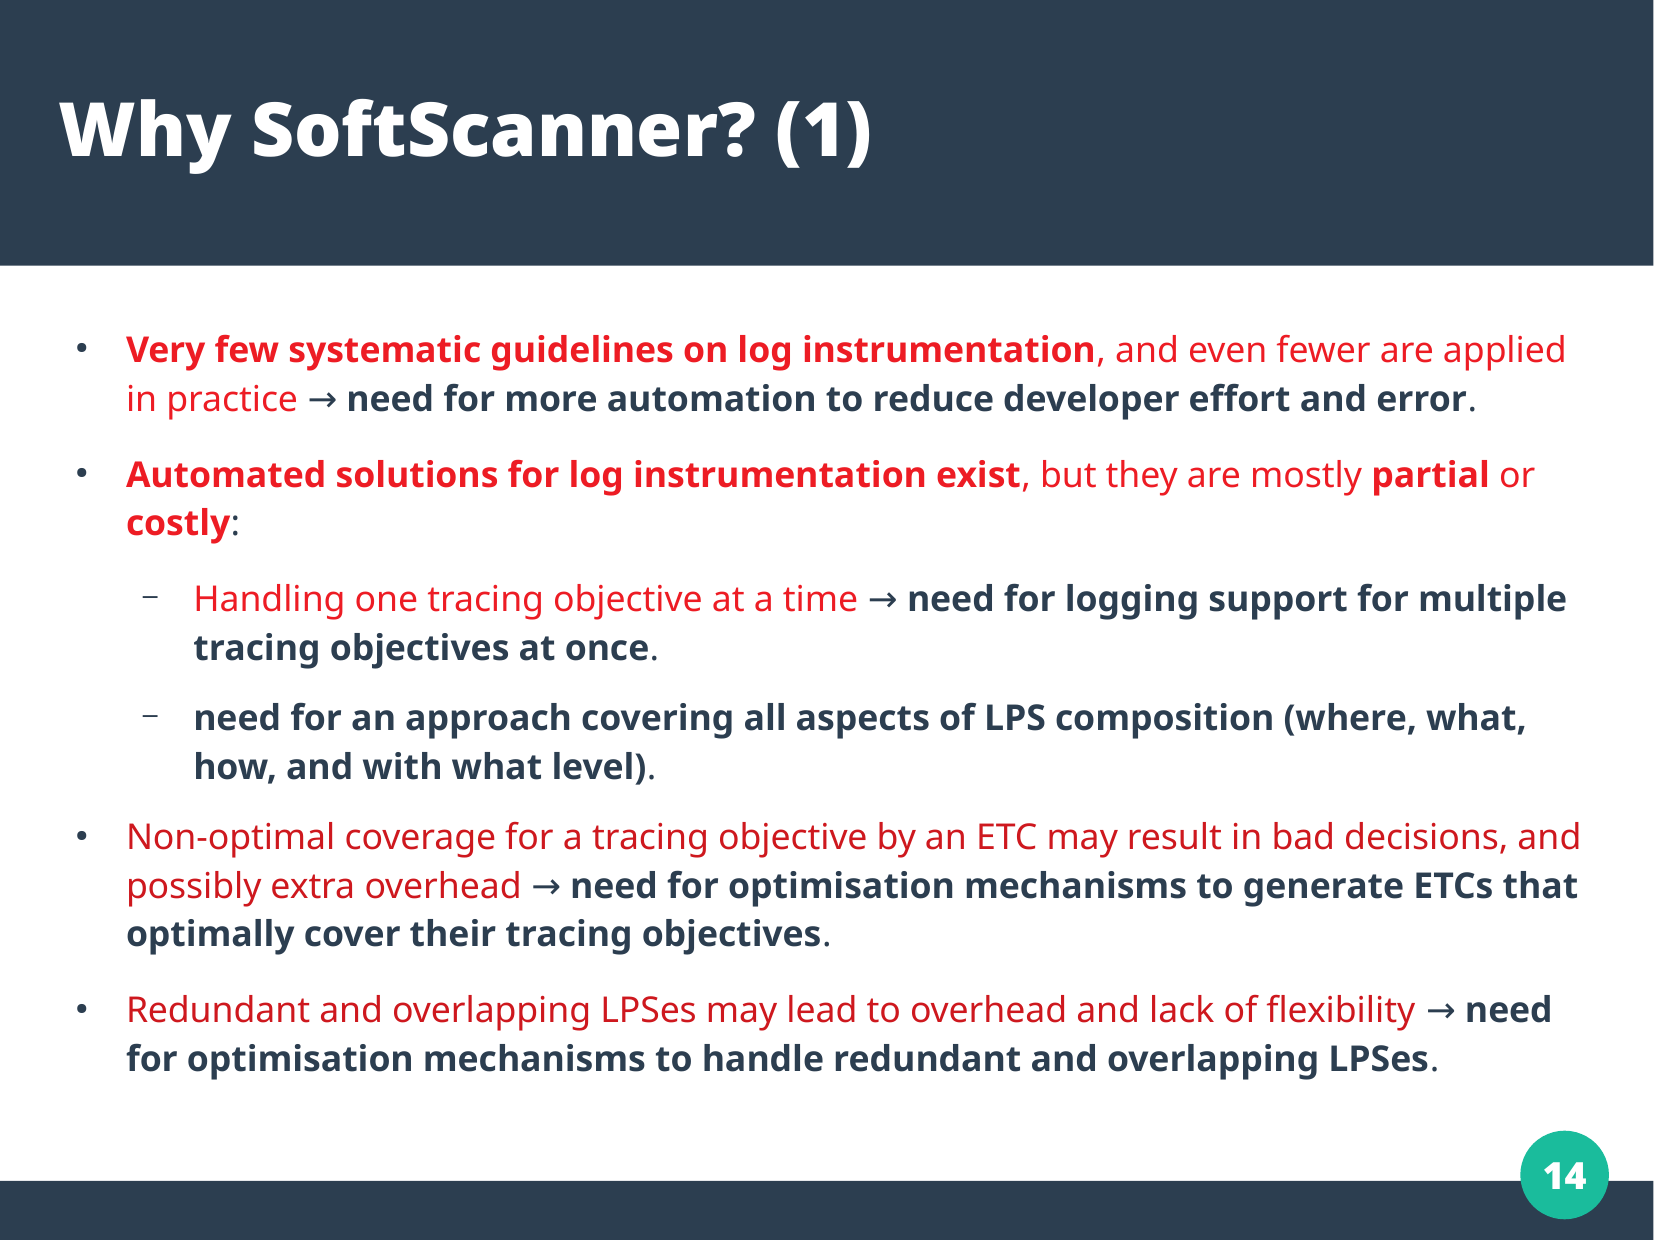

# Why SoftScanner? (1)
Very few systematic guidelines on log instrumentation, and even fewer are applied in practice → need for more automation to reduce developer effort and error.
Automated solutions for log instrumentation exist, but they are mostly partial or costly:
Handling one tracing objective at a time → need for logging support for multiple tracing objectives at once.
need for an approach covering all aspects of LPS composition (where, what, how, and with what level).
Non-optimal coverage for a tracing objective by an ETC may result in bad decisions, and possibly extra overhead → need for optimisation mechanisms to generate ETCs that optimally cover their tracing objectives.
Redundant and overlapping LPSes may lead to overhead and lack of flexibility → need for optimisation mechanisms to handle redundant and overlapping LPSes.
14